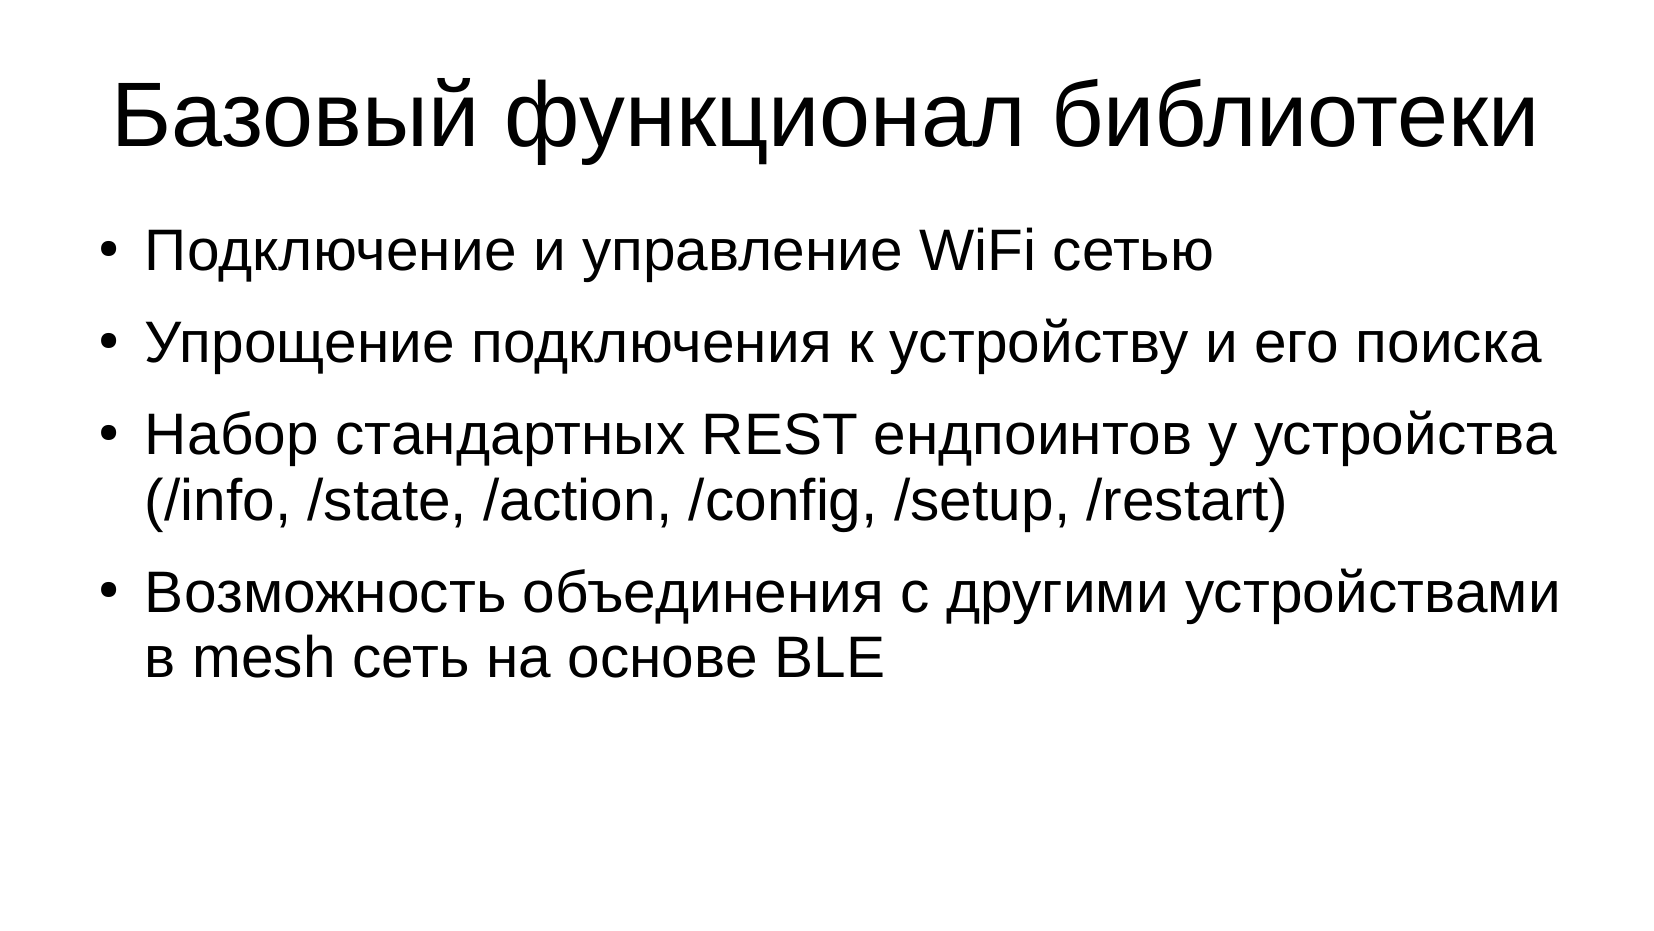

# Базовый функционал библиотеки
Подключение и управление WiFi сетью
Упрощение подключения к устройству и его поиска
Набор стандартных REST ендпоинтов у устройства (/info, /state, /action, /config, /setup, /restart)
Возможность объединения с другими устройствами в mesh сеть на основе BLE